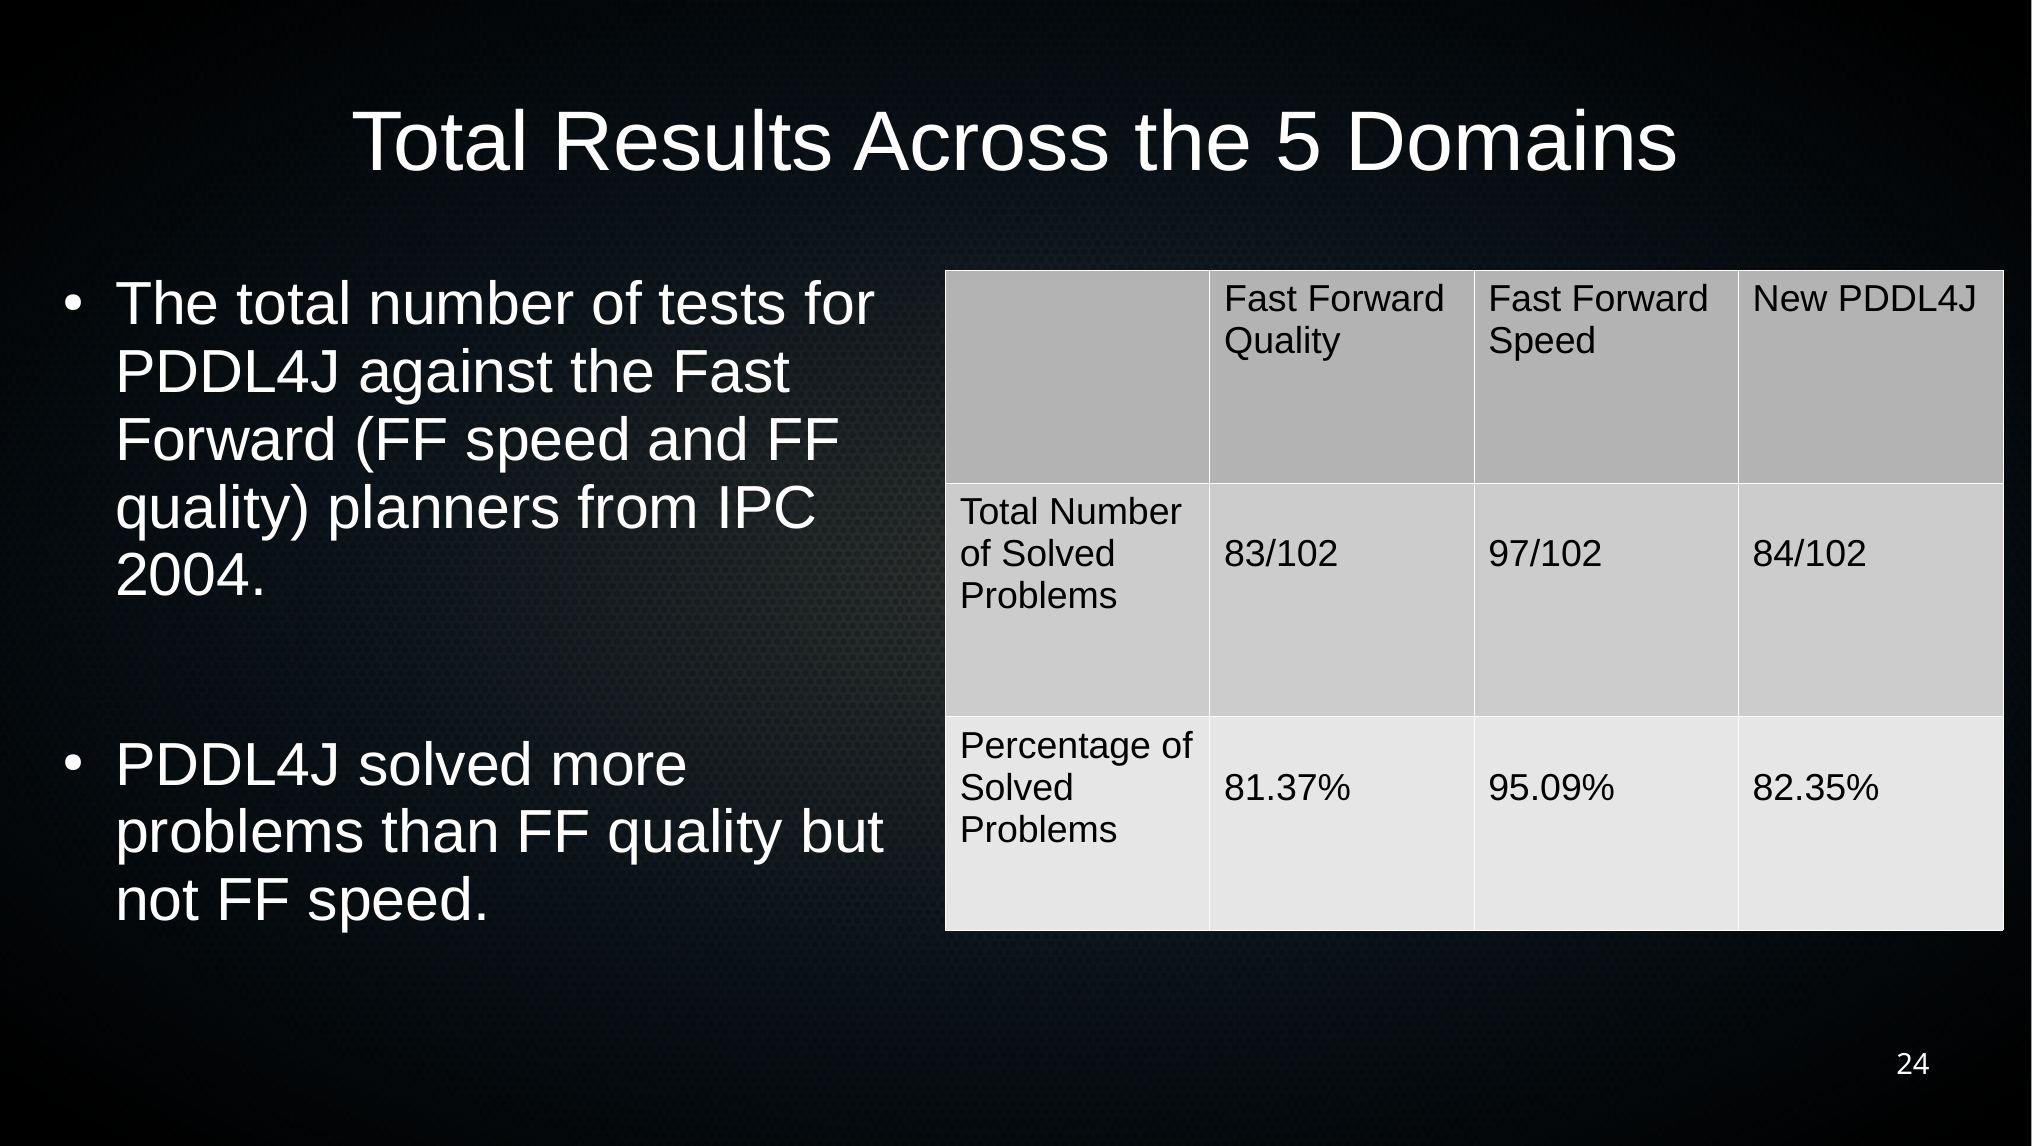

# Total Results Across the 5 Domains
The total number of tests for PDDL4J against the Fast Forward (FF speed and FF quality) planners from IPC 2004.
PDDL4J solved more problems than FF quality but not FF speed.
| | Fast Forward Quality | Fast Forward Speed | New PDDL4J |
| --- | --- | --- | --- |
| Total Number of Solved Problems | 83/102 | 97/102 | 84/102 |
| Percentage of Solved Problems | 81.37% | 95.09% | 82.35% |
24